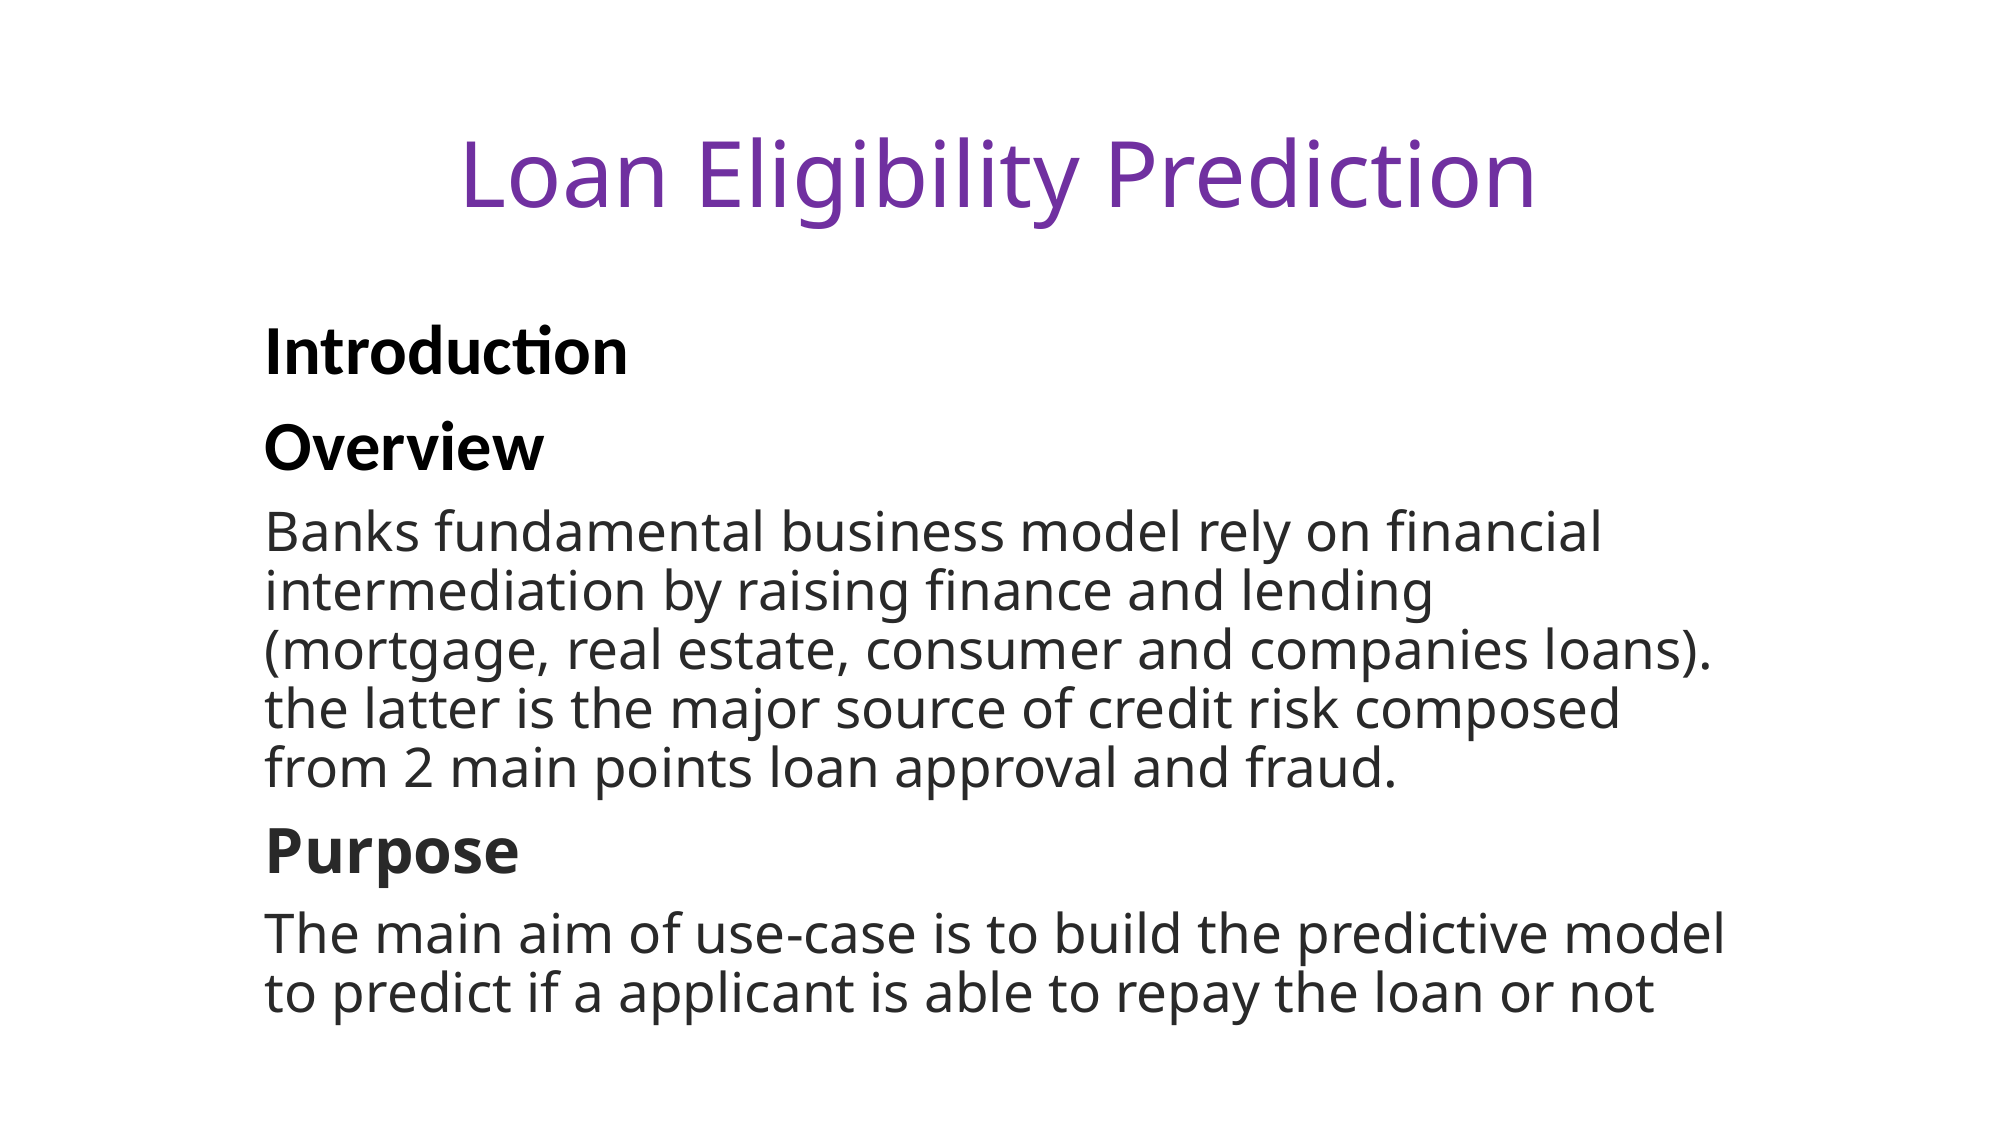

# Loan Eligibility Prediction
Introduction
Overview
Banks fundamental business model rely on financial intermediation by raising finance and lending (mortgage, real estate, consumer and companies loans). the latter is the major source of credit risk composed from 2 main points loan approval and fraud.
Purpose
The main aim of use-case is to build the predictive model to predict if a applicant is able to repay the loan or not